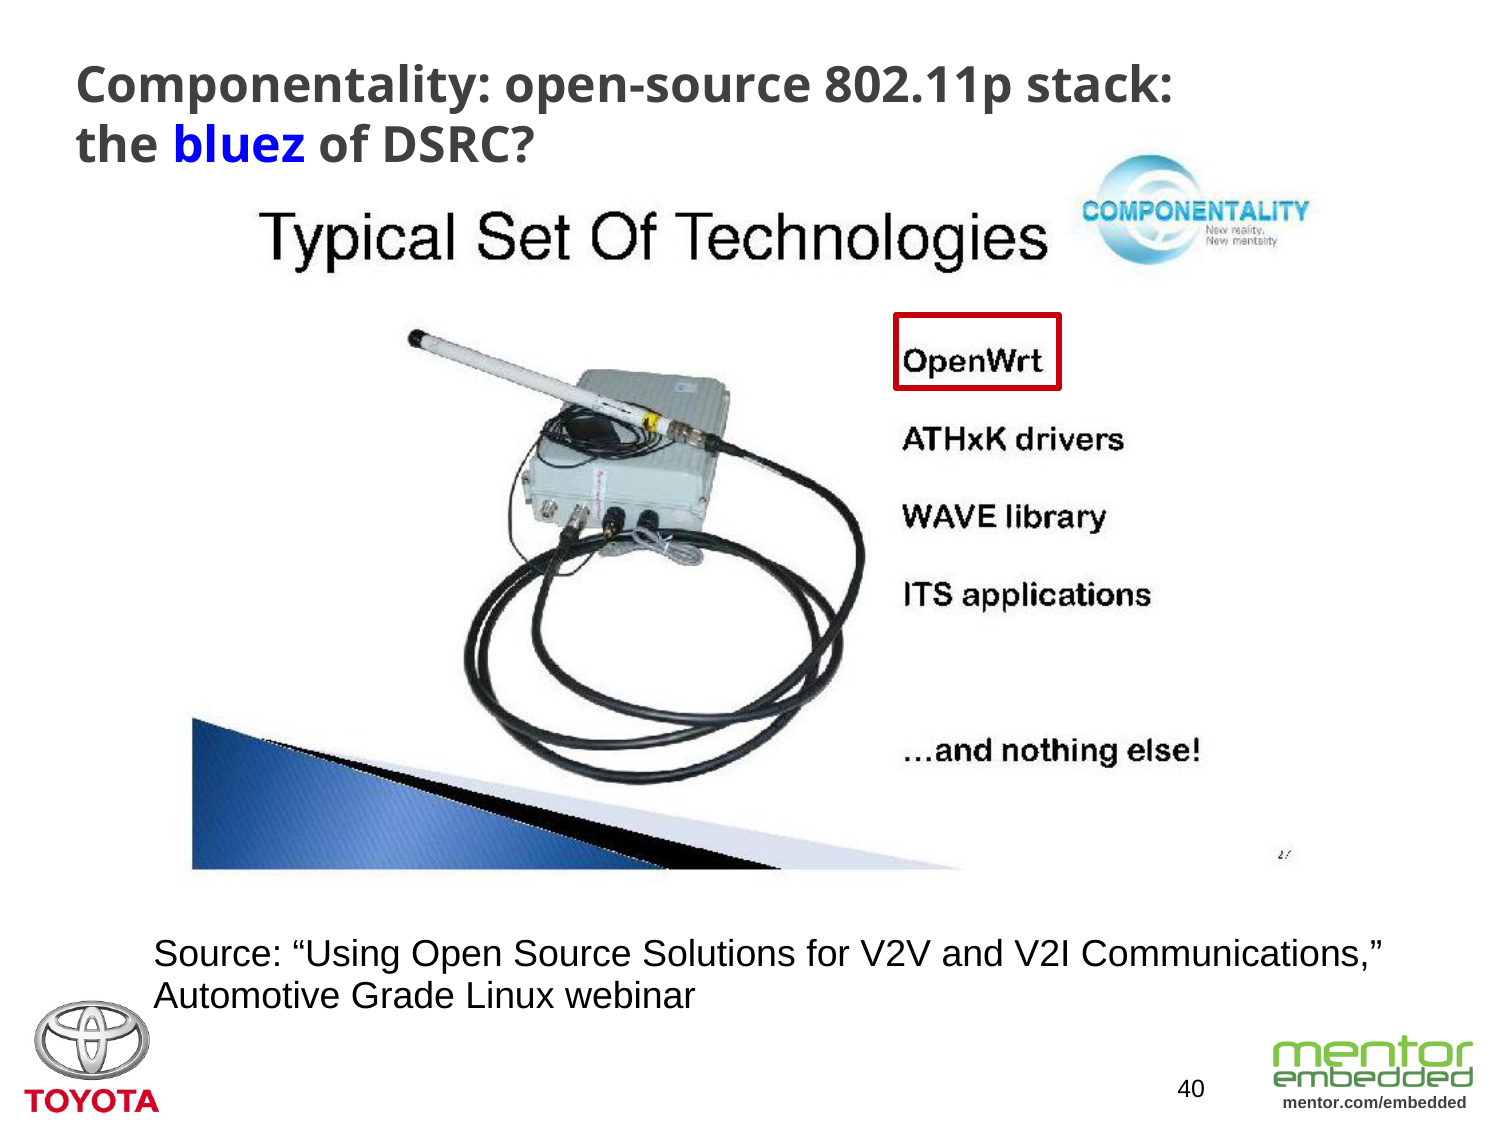

Componentality: open-source 802.11p stack:
the bluez of DSRC?
Source: “Using Open Source Solutions for V2V and V2I Communications,”
Automotive Grade Linux webinar